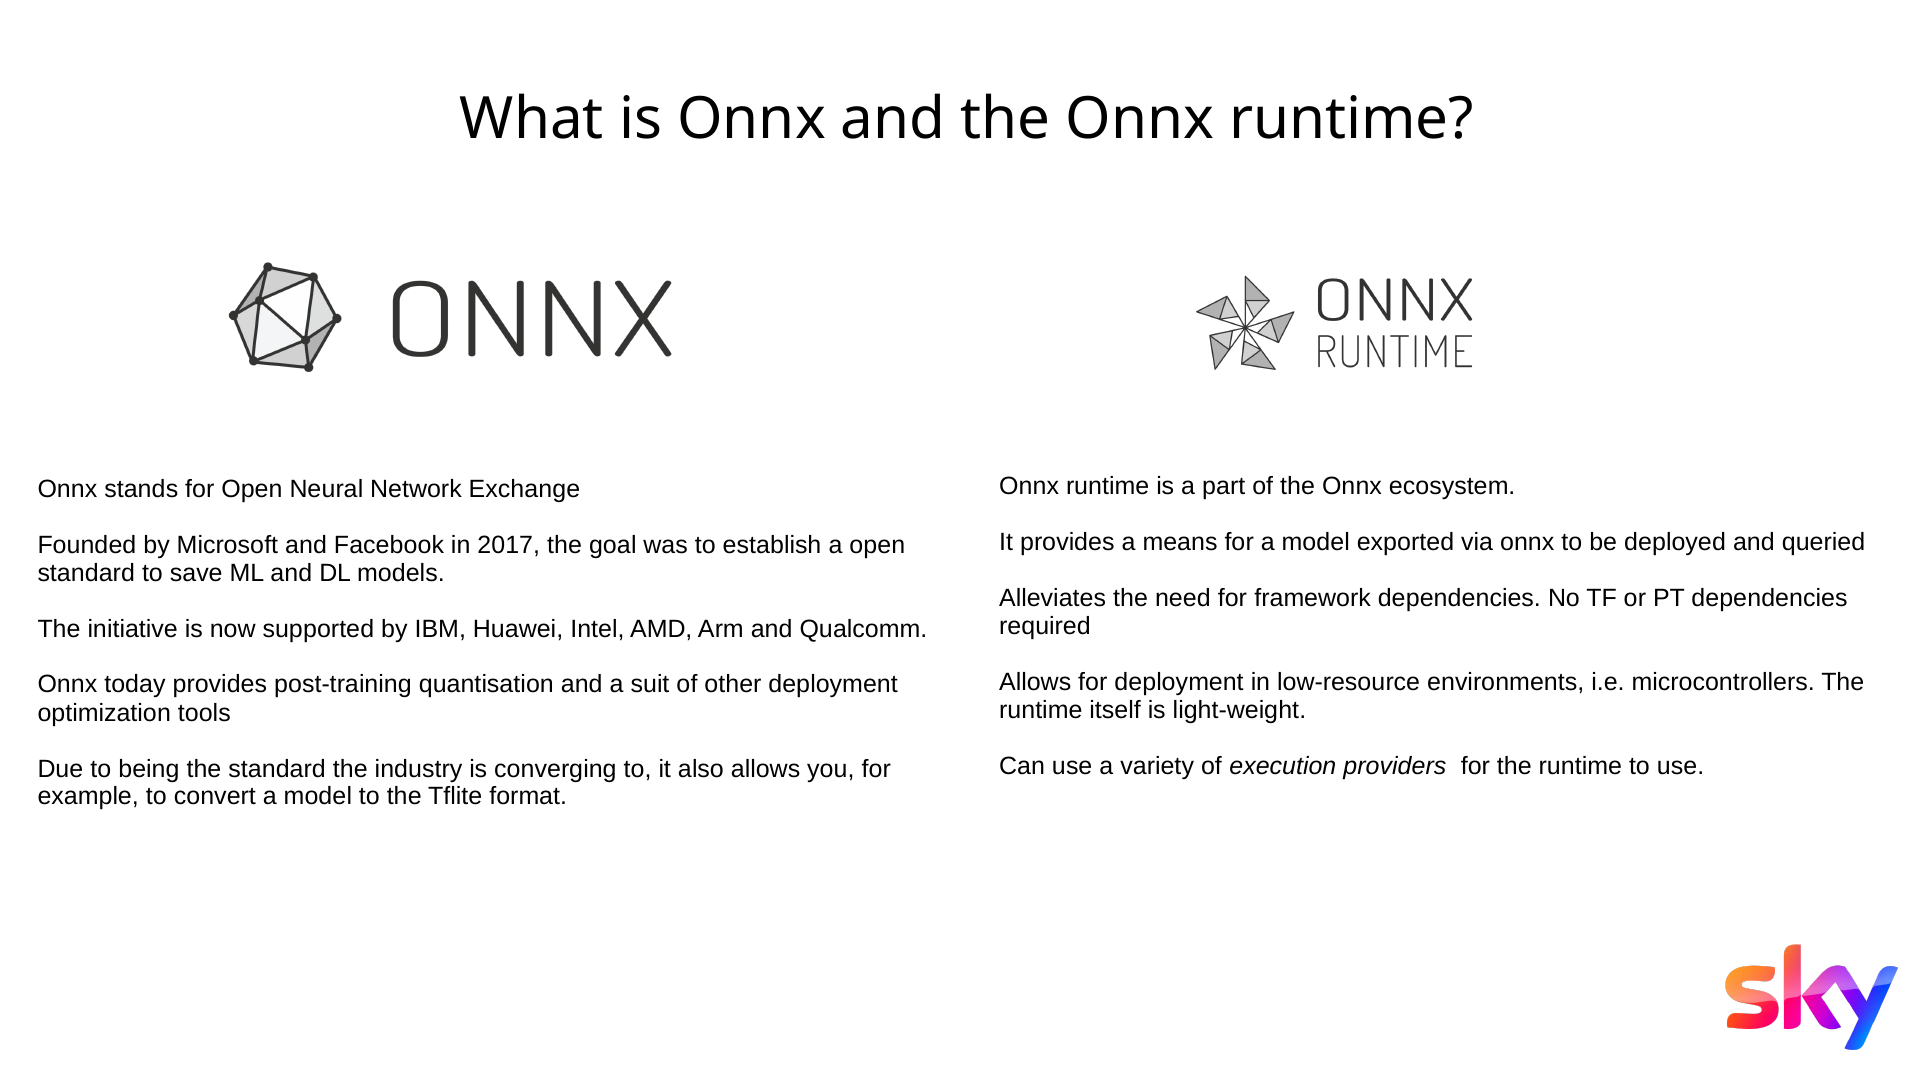

What is Onnx and the Onnx runtime?
Onnx runtime is a part of the Onnx ecosystem.
It provides a means for a model exported via onnx to be deployed and queried
Alleviates the need for framework dependencies. No TF or PT dependencies required
Allows for deployment in low-resource environments, i.e. microcontrollers. The runtime itself is light-weight.
Can use a variety of execution providers for the runtime to use.
# Onnx stands for Open Neural Network Exchange
Founded by Microsoft and Facebook in 2017, the goal was to establish a open standard to save ML and DL models.
The initiative is now supported by IBM, Huawei, Intel, AMD, Arm and Qualcomm.
Onnx today provides post-training quantisation and a suit of other deployment optimization tools
Due to being the standard the industry is converging to, it also allows you, for example, to convert a model to the Tflite format.